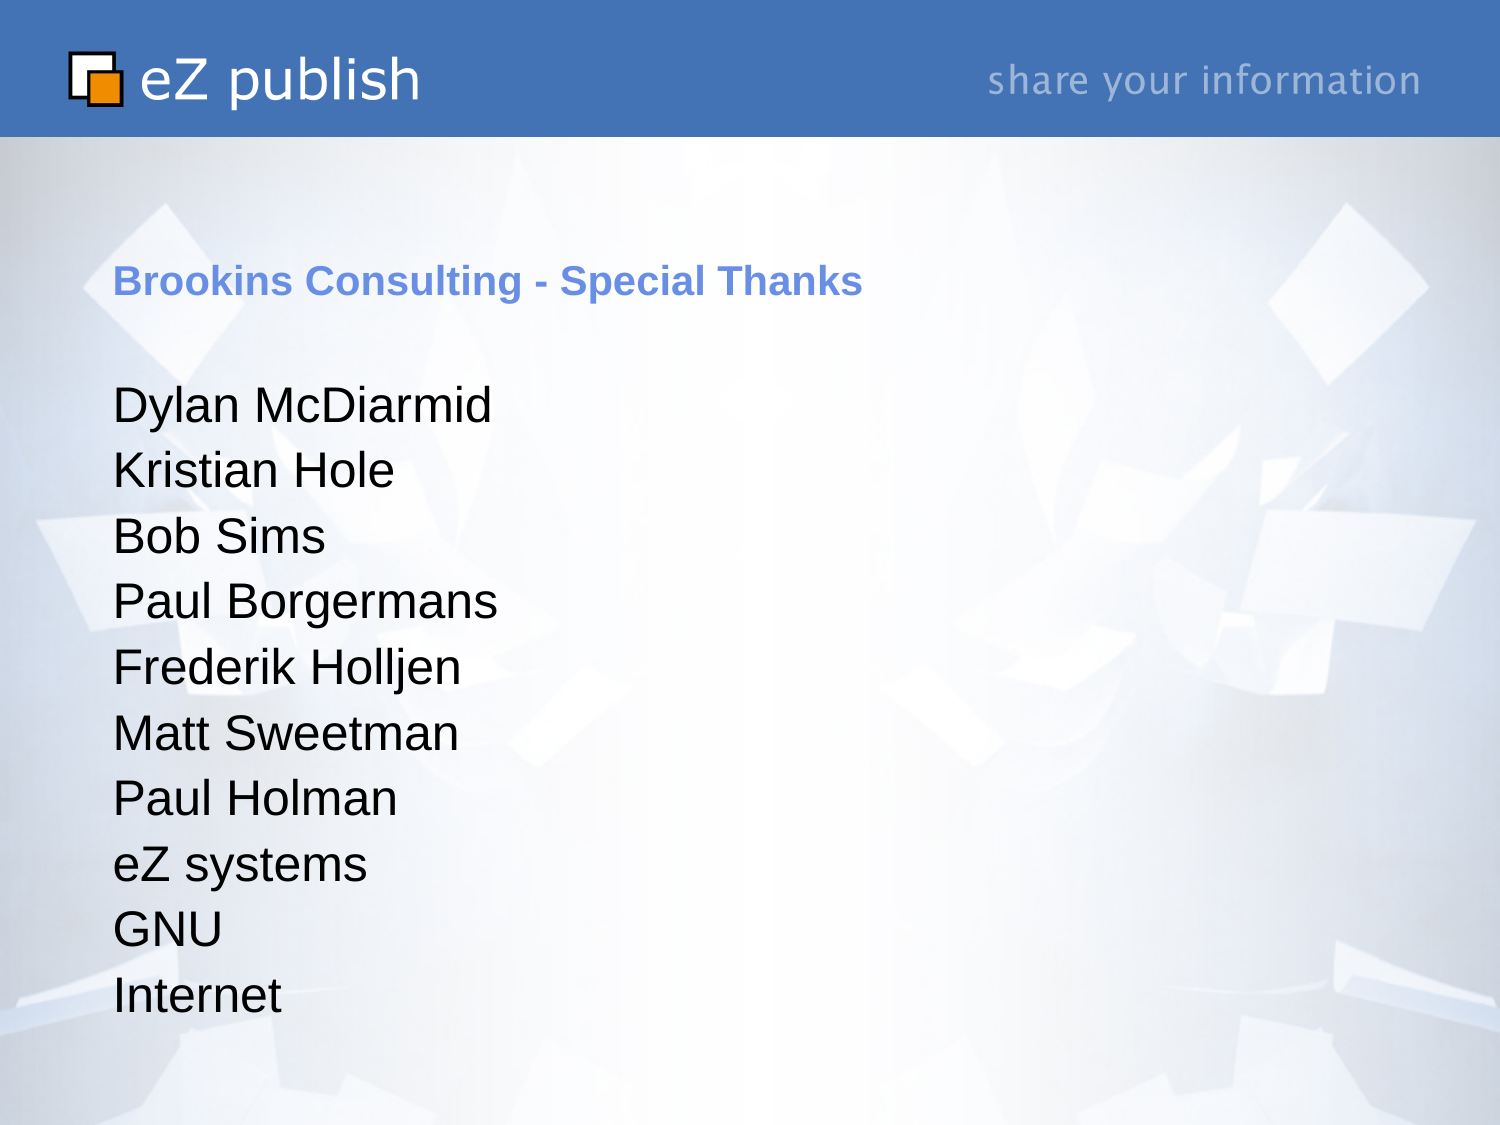

# Brookins Consulting - Special Thanks
Dylan McDiarmid
Kristian Hole
Bob Sims
Paul Borgermans
Frederik Holljen
Matt Sweetman
Paul Holman
eZ systems
GNU
Internet